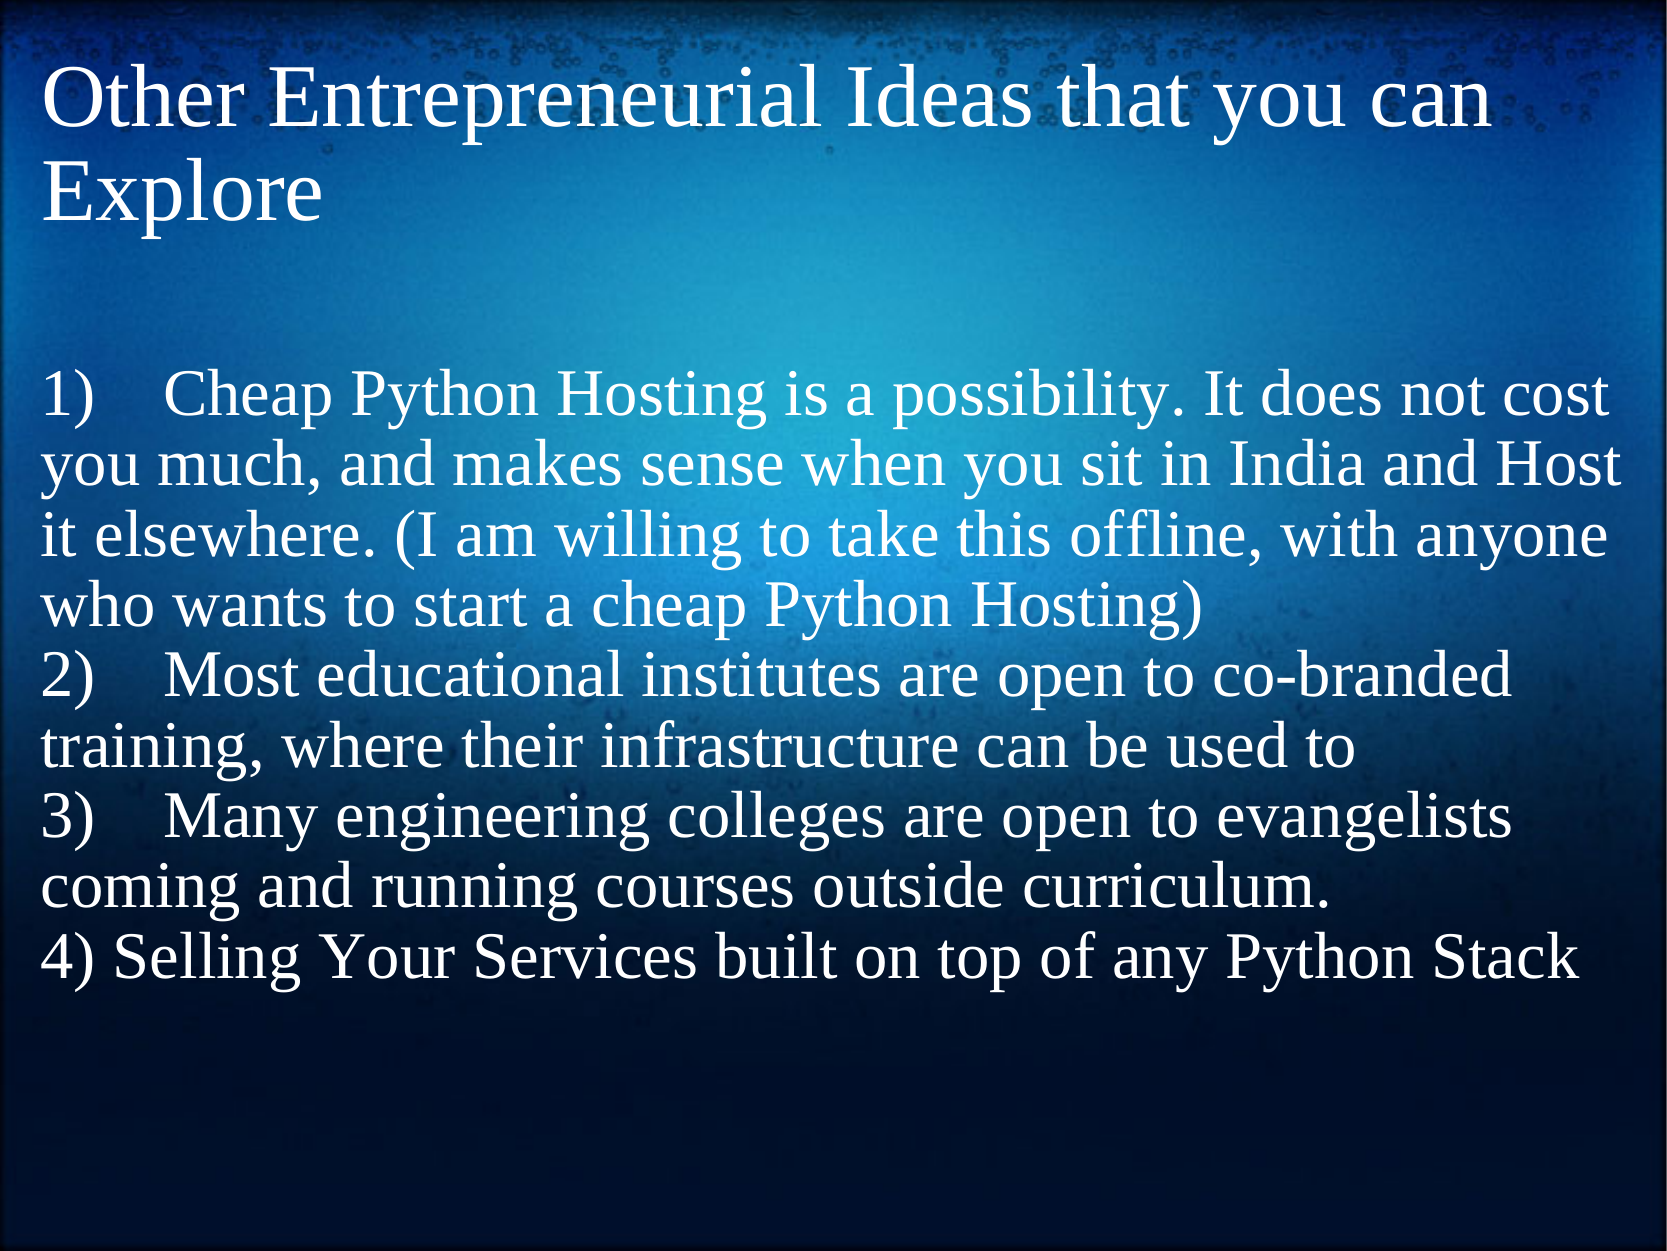

# Other Entrepreneurial Ideas that you can Explore
1)    Cheap Python Hosting is a possibility. It does not cost you much, and makes sense when you sit in India and Host it elsewhere. (I am willing to take this offline, with anyone who wants to start a cheap Python Hosting)
2)    Most educational institutes are open to co-branded training, where their infrastructure can be used to
3)    Many engineering colleges are open to evangelists coming and running courses outside curriculum.
4) Selling Your Services built on top of any Python Stack